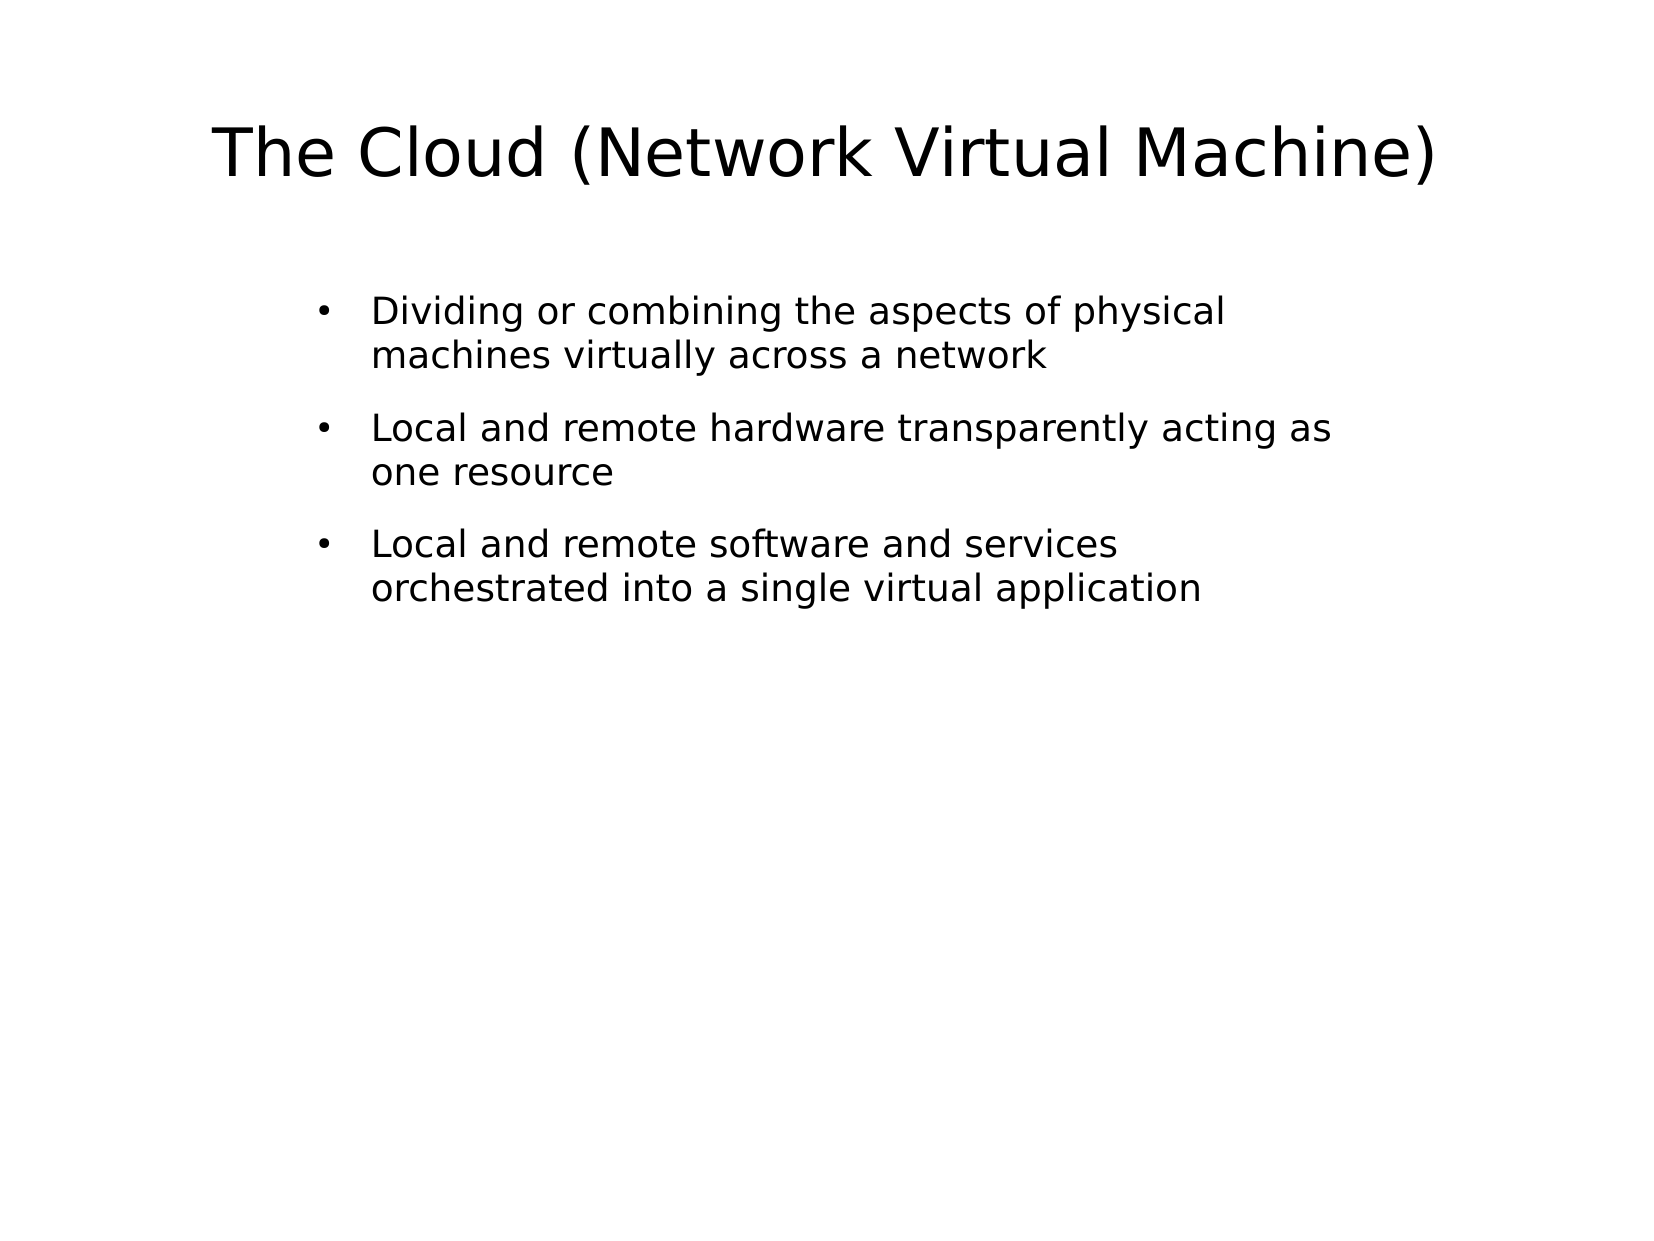

# The Cloud (Network Virtual Machine)
Dividing or combining the aspects of physical machines virtually across a network
Local and remote hardware transparently acting as one resource
Local and remote software and services orchestrated into a single virtual application